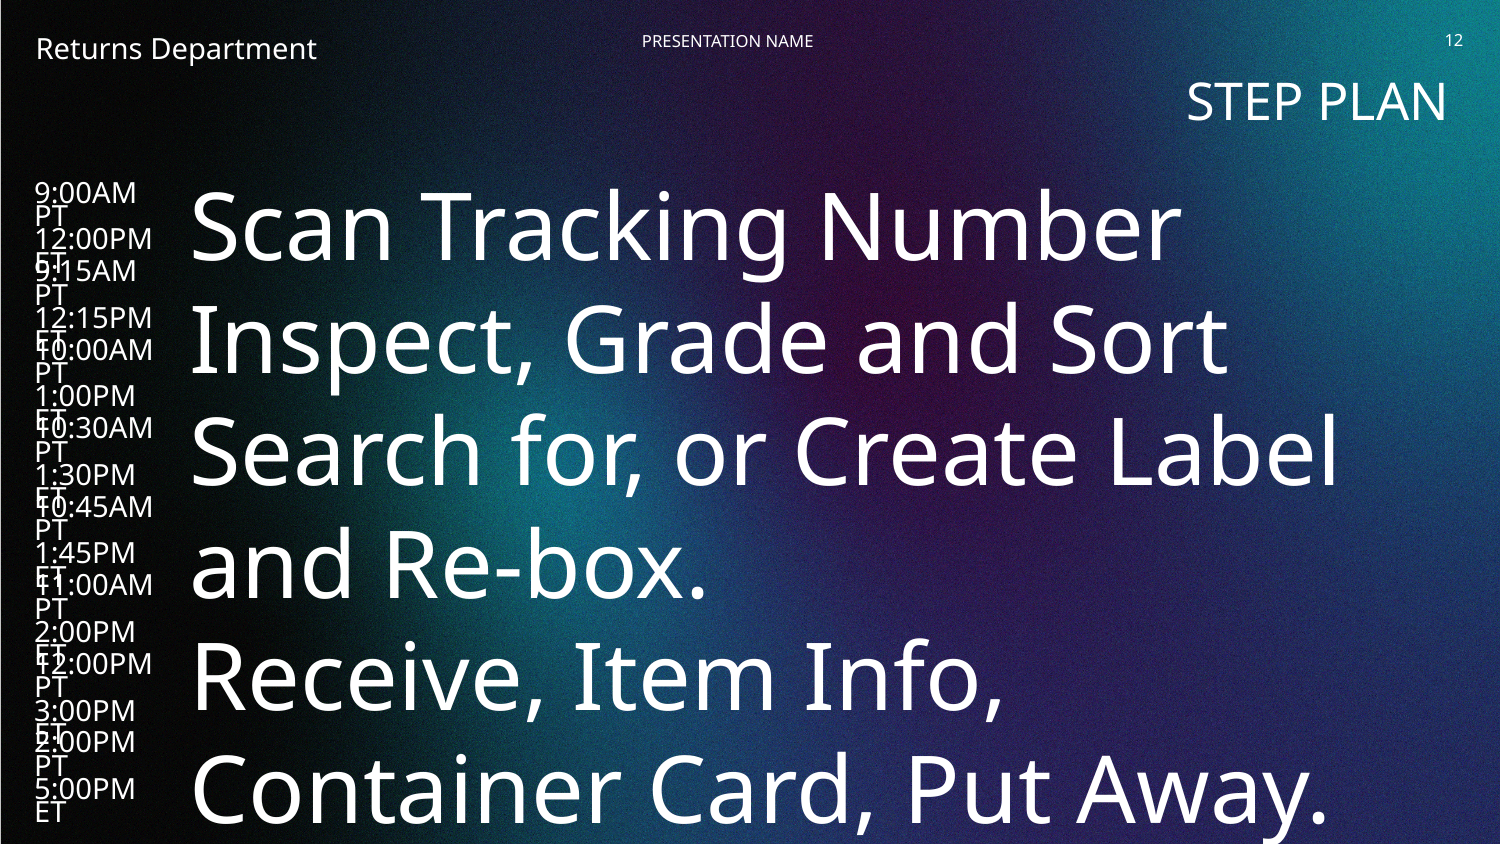

Returns Department
STEP PLAN
# Scan Tracking Number
Inspect, Grade and Sort
Search for, or Create Label and Re-box.
Receive, Item Info,
Container Card, Put Away.
9:00AM PT
12:00PM ET
9:15AM PT
12:15PM ET
10:00AM PT
1:00PM ET
10:30AM PT
1:30PM ET
10:45AM PT
1:45PM ET
11:00AM PT
2:00PM ET
12:00PM PT
3:00PM ET
2:00PM PT
5:00PM ET